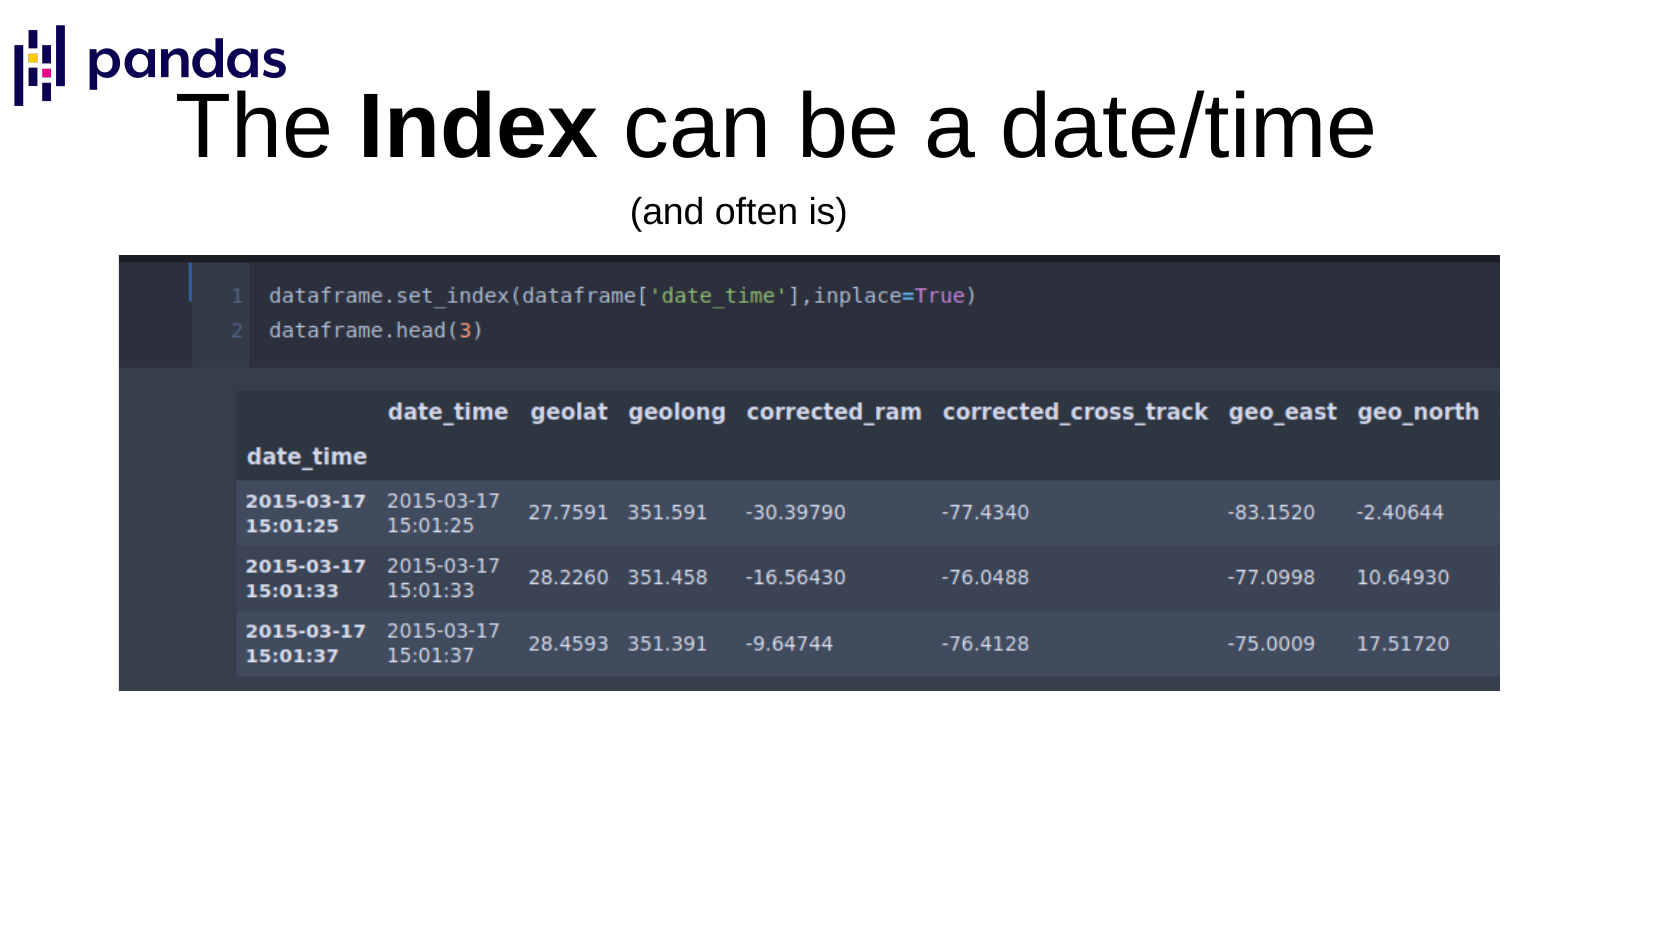

# The Index can be a date/time
(and often is)